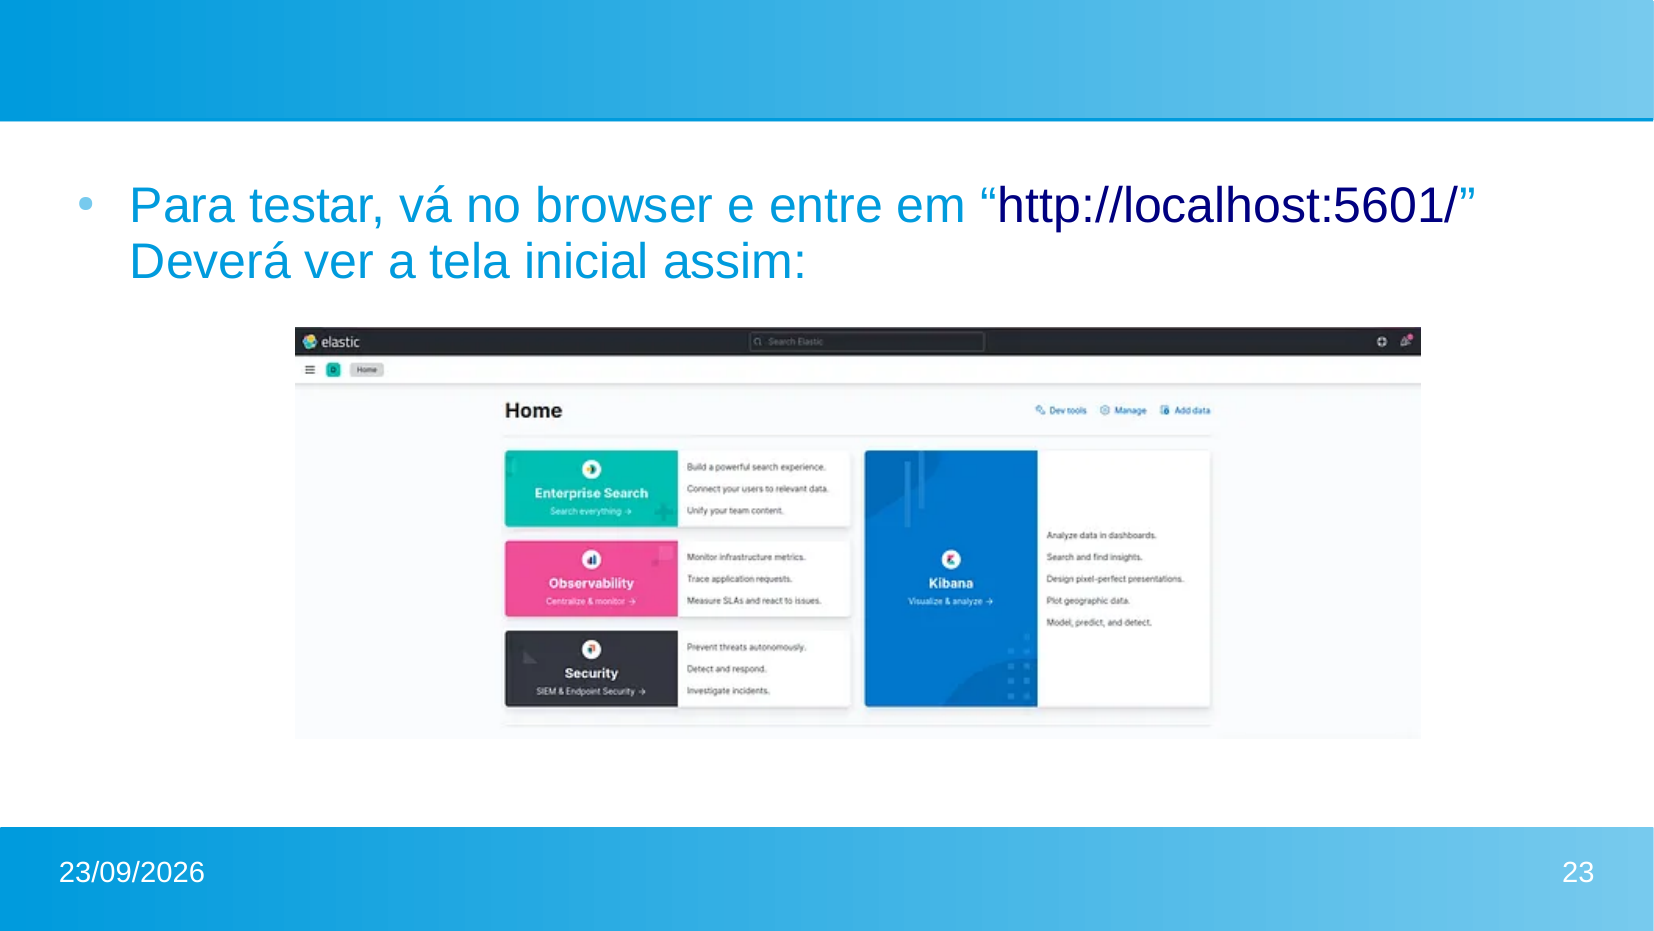

#
Para testar, vá no browser e entre em “http://localhost:5601/”
Deverá ver a tela inicial assim:
23